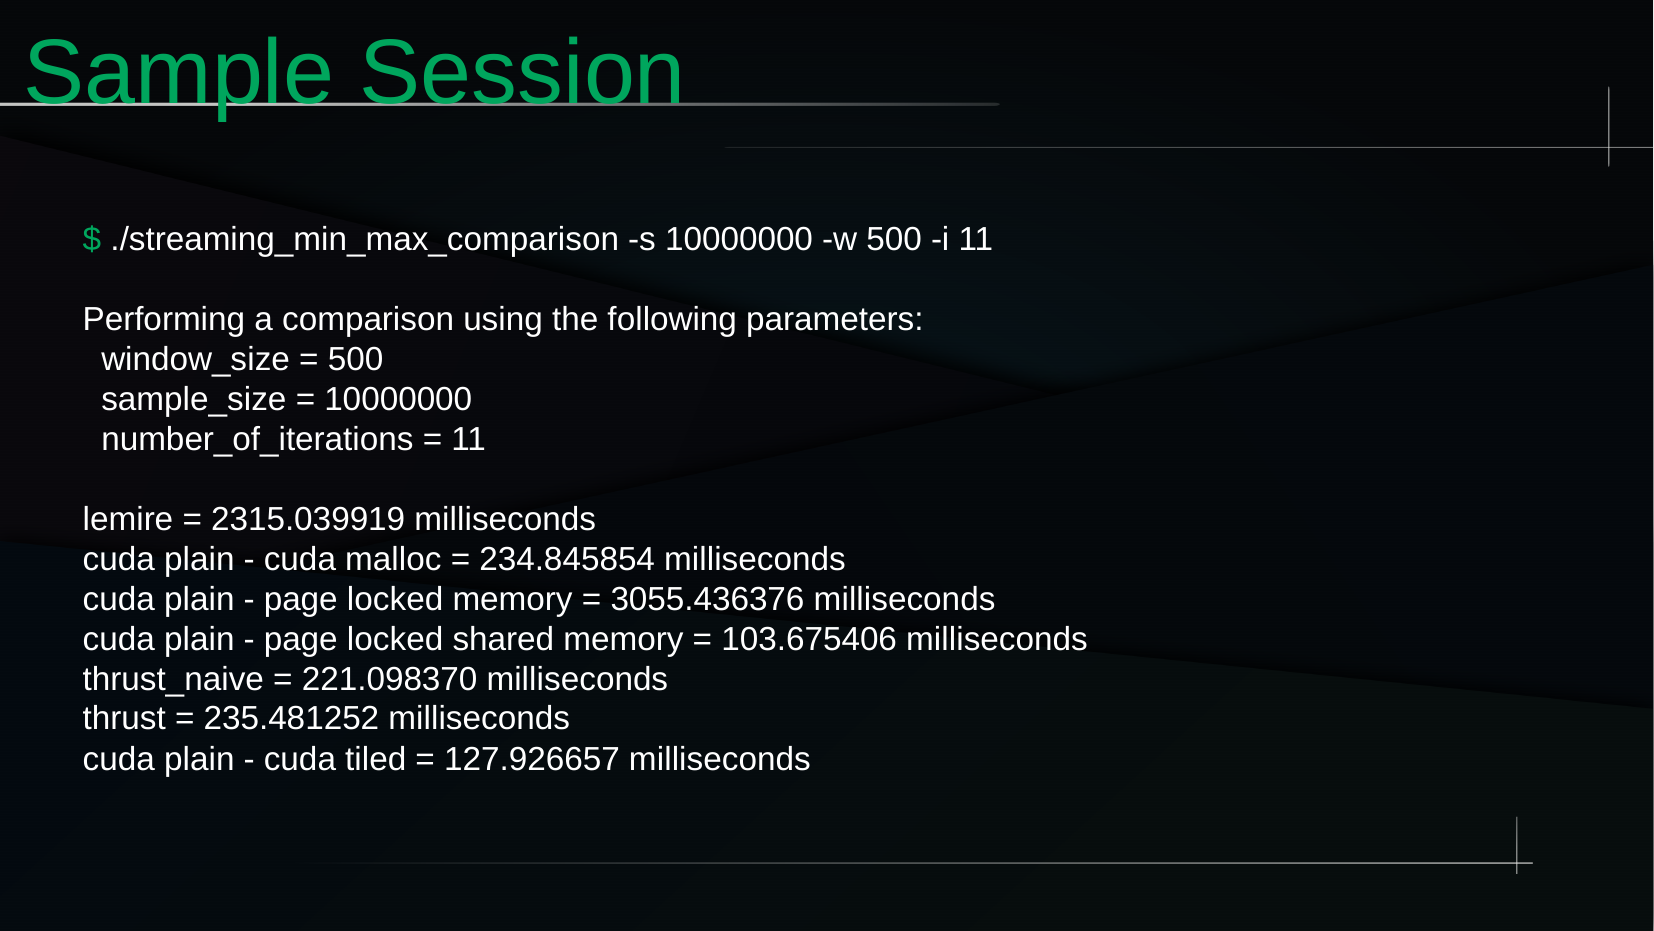

# Sample Session
$ ./streaming_min_max_comparison -s 10000000 -w 500 -i 11
Performing a comparison using the following parameters:
 window_size = 500
 sample_size = 10000000
 number_of_iterations = 11
lemire = 2315.039919 milliseconds
cuda plain - cuda malloc = 234.845854 milliseconds
cuda plain - page locked memory = 3055.436376 milliseconds
cuda plain - page locked shared memory = 103.675406 milliseconds
thrust_naive = 221.098370 milliseconds
thrust = 235.481252 milliseconds
cuda plain - cuda tiled = 127.926657 milliseconds